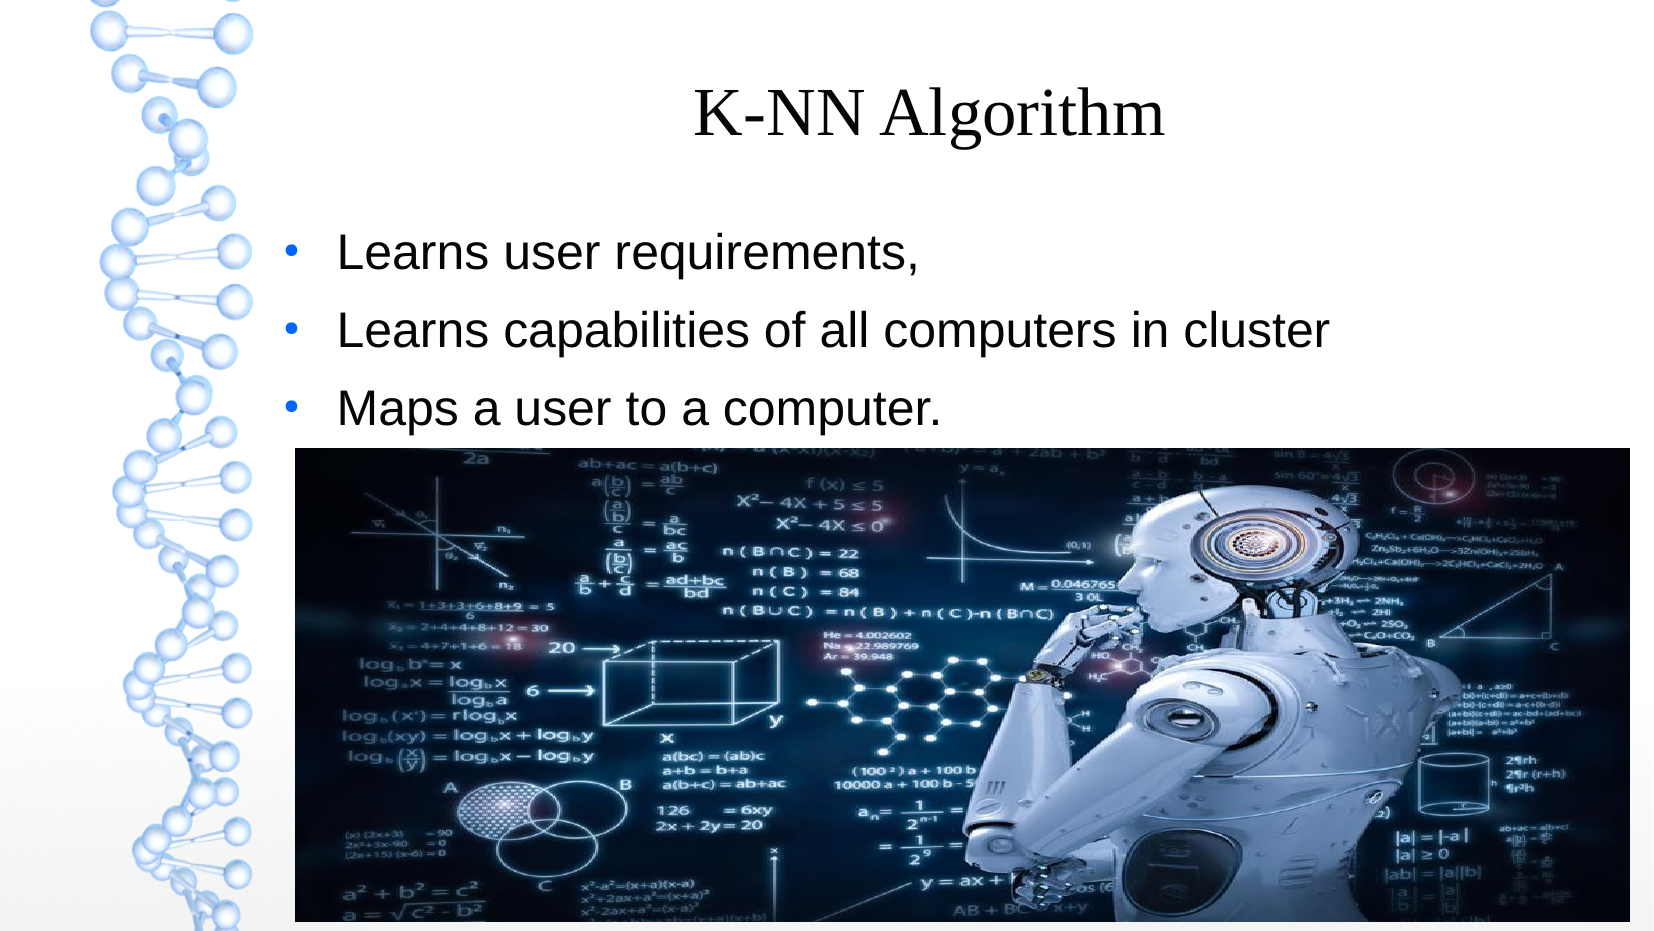

# K-NN Algorithm
Learns user requirements,
Learns capabilities of all computers in cluster
Maps a user to a computer.
12